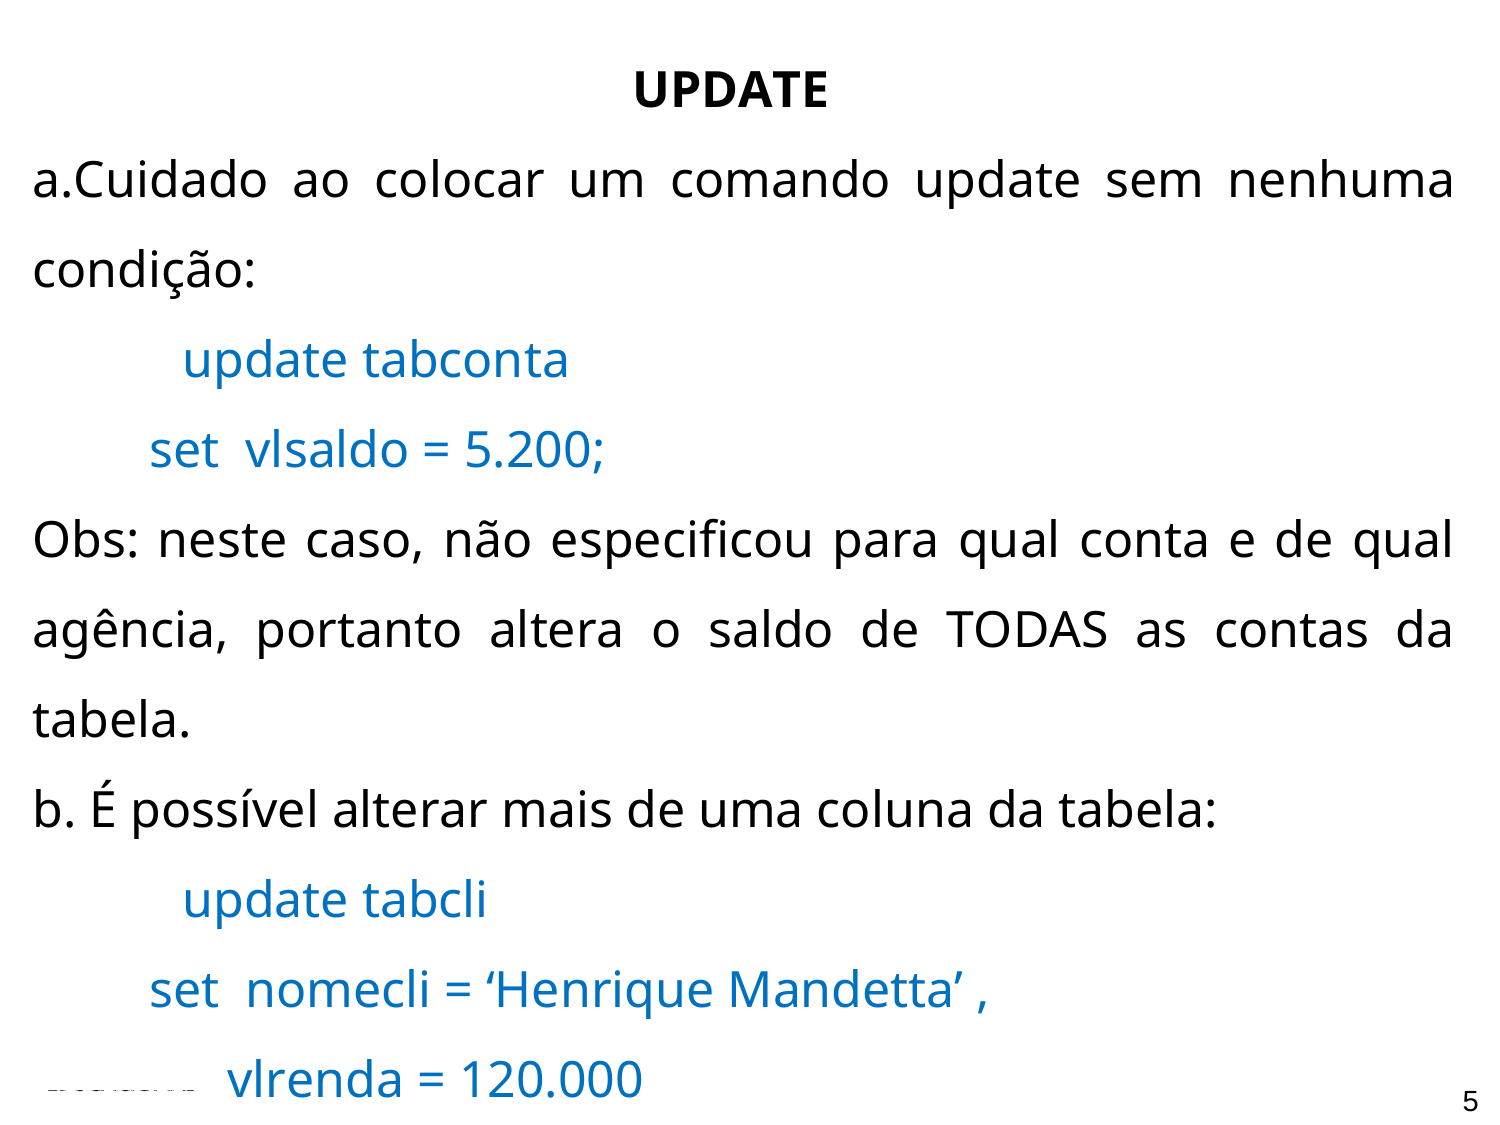

UPDATE
Cuidado ao colocar um comando update sem nenhuma condição:
 	update tabconta
 set vlsaldo = 5.200;
Obs: neste caso, não especificou para qual conta e de qual agência, portanto altera o saldo de TODAS as contas da tabela.
b. É possível alterar mais de uma coluna da tabela:
	update tabcli
 set nomecli = ‘Henrique Mandetta’ ,
 vlrenda = 120.000
 where codcli = 105;
5